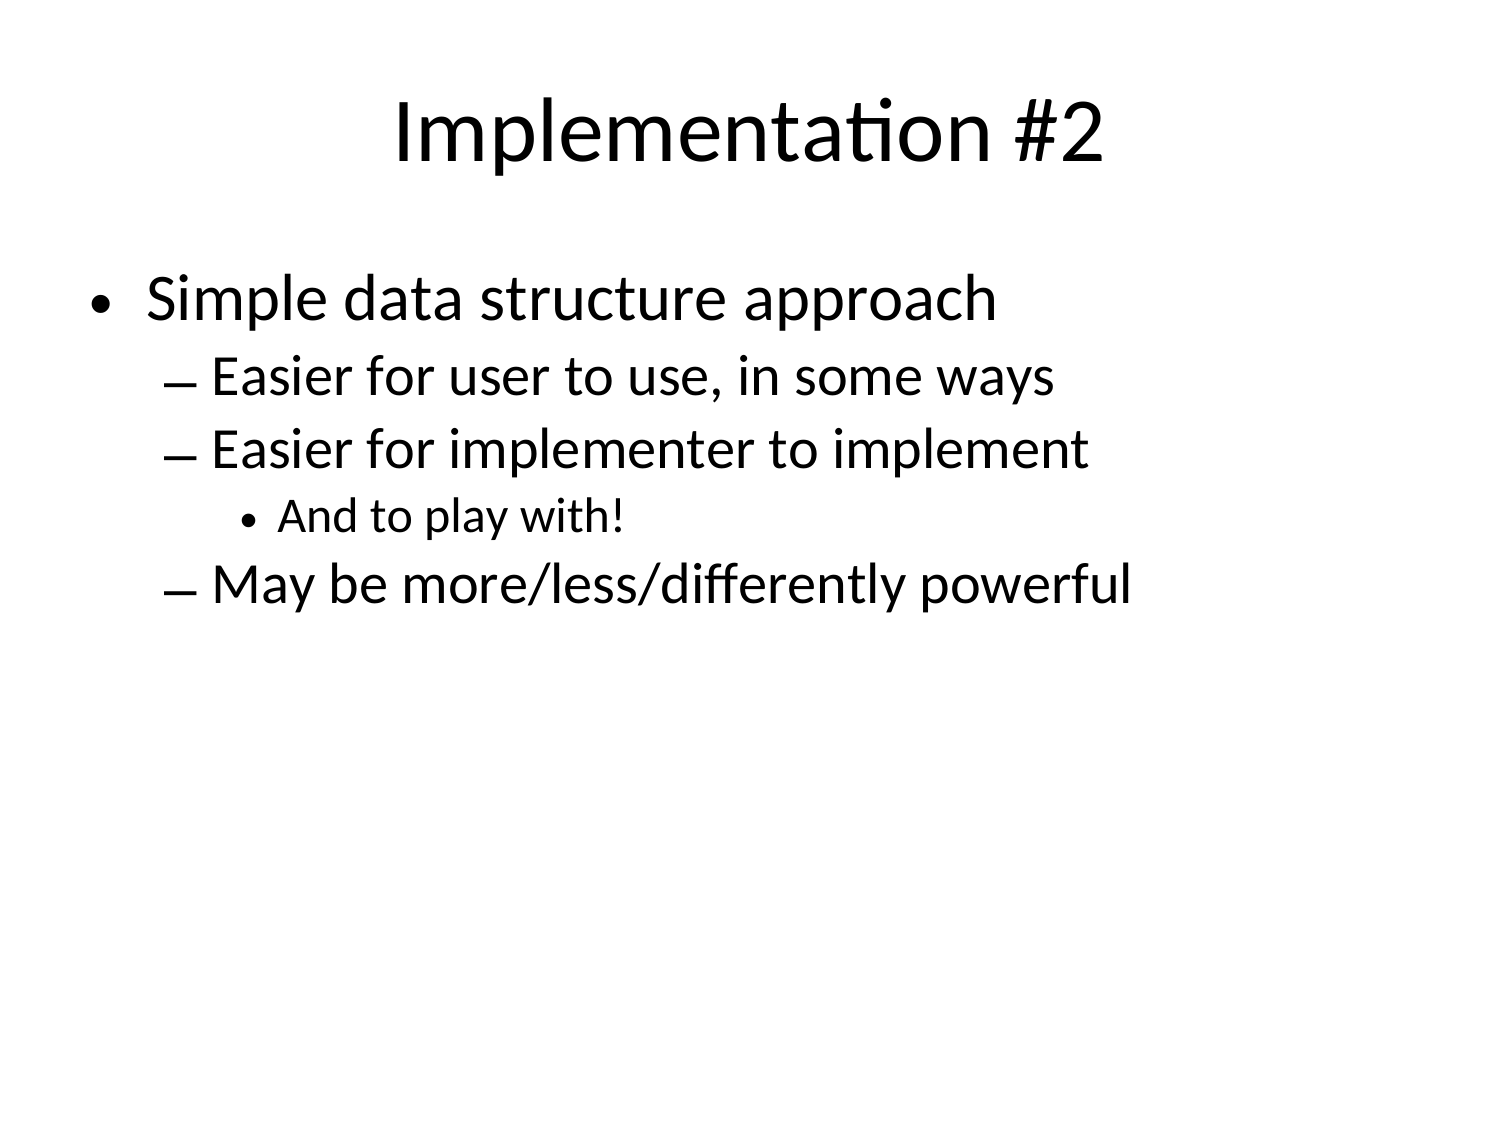

# Implementation #2
Simple data structure approach
Easier for user to use, in some ways
Easier for implementer to implement
And to play with!
May be more/less/differently powerful